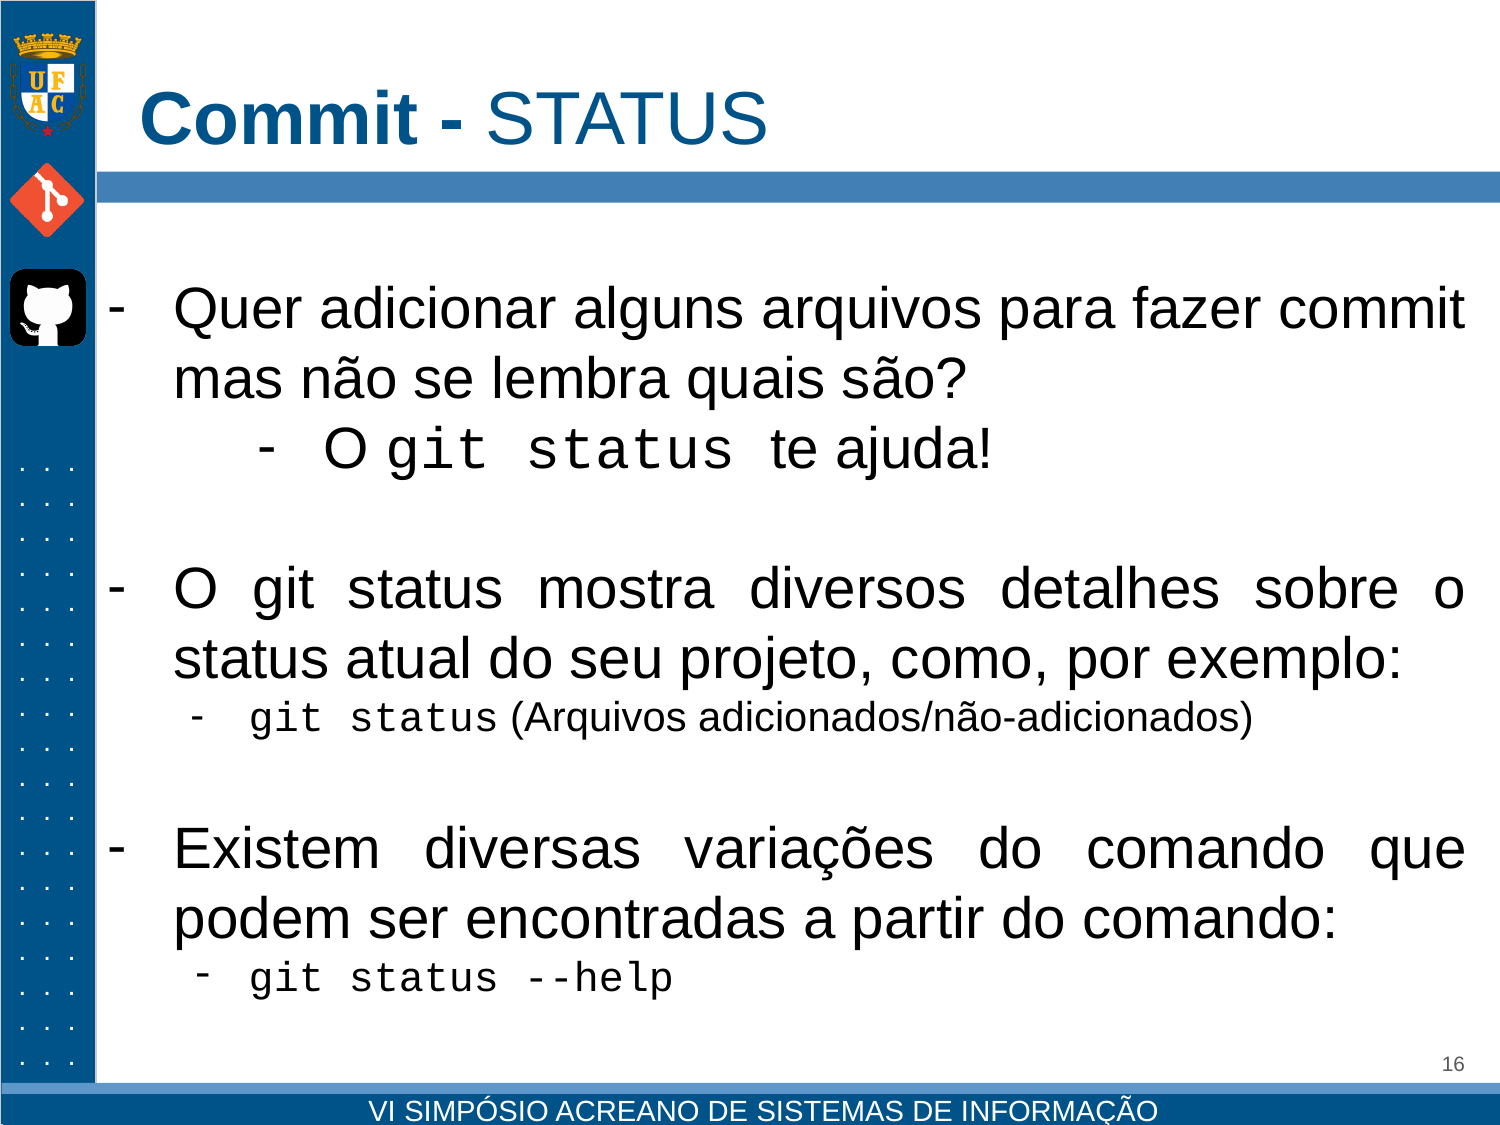

# Commit - STATUS
Quer adicionar alguns arquivos para fazer commit mas não se lembra quais são?
O git status te ajuda!
O git status mostra diversos detalhes sobre o status atual do seu projeto, como, por exemplo:
git status (Arquivos adicionados/não-adicionados)
Existem diversas variações do comando que podem ser encontradas a partir do comando:
git status --help
. . .
. . .
. . .
. . .
. . .
. . .
. . .
. . .
. . .
. . .
. . .
. . .
. . .
. . .
. . .
. . .
. . .
. . .
VI SIMPÓSIO ACREANO DE SISTEMAS DE INFORMAÇÃO